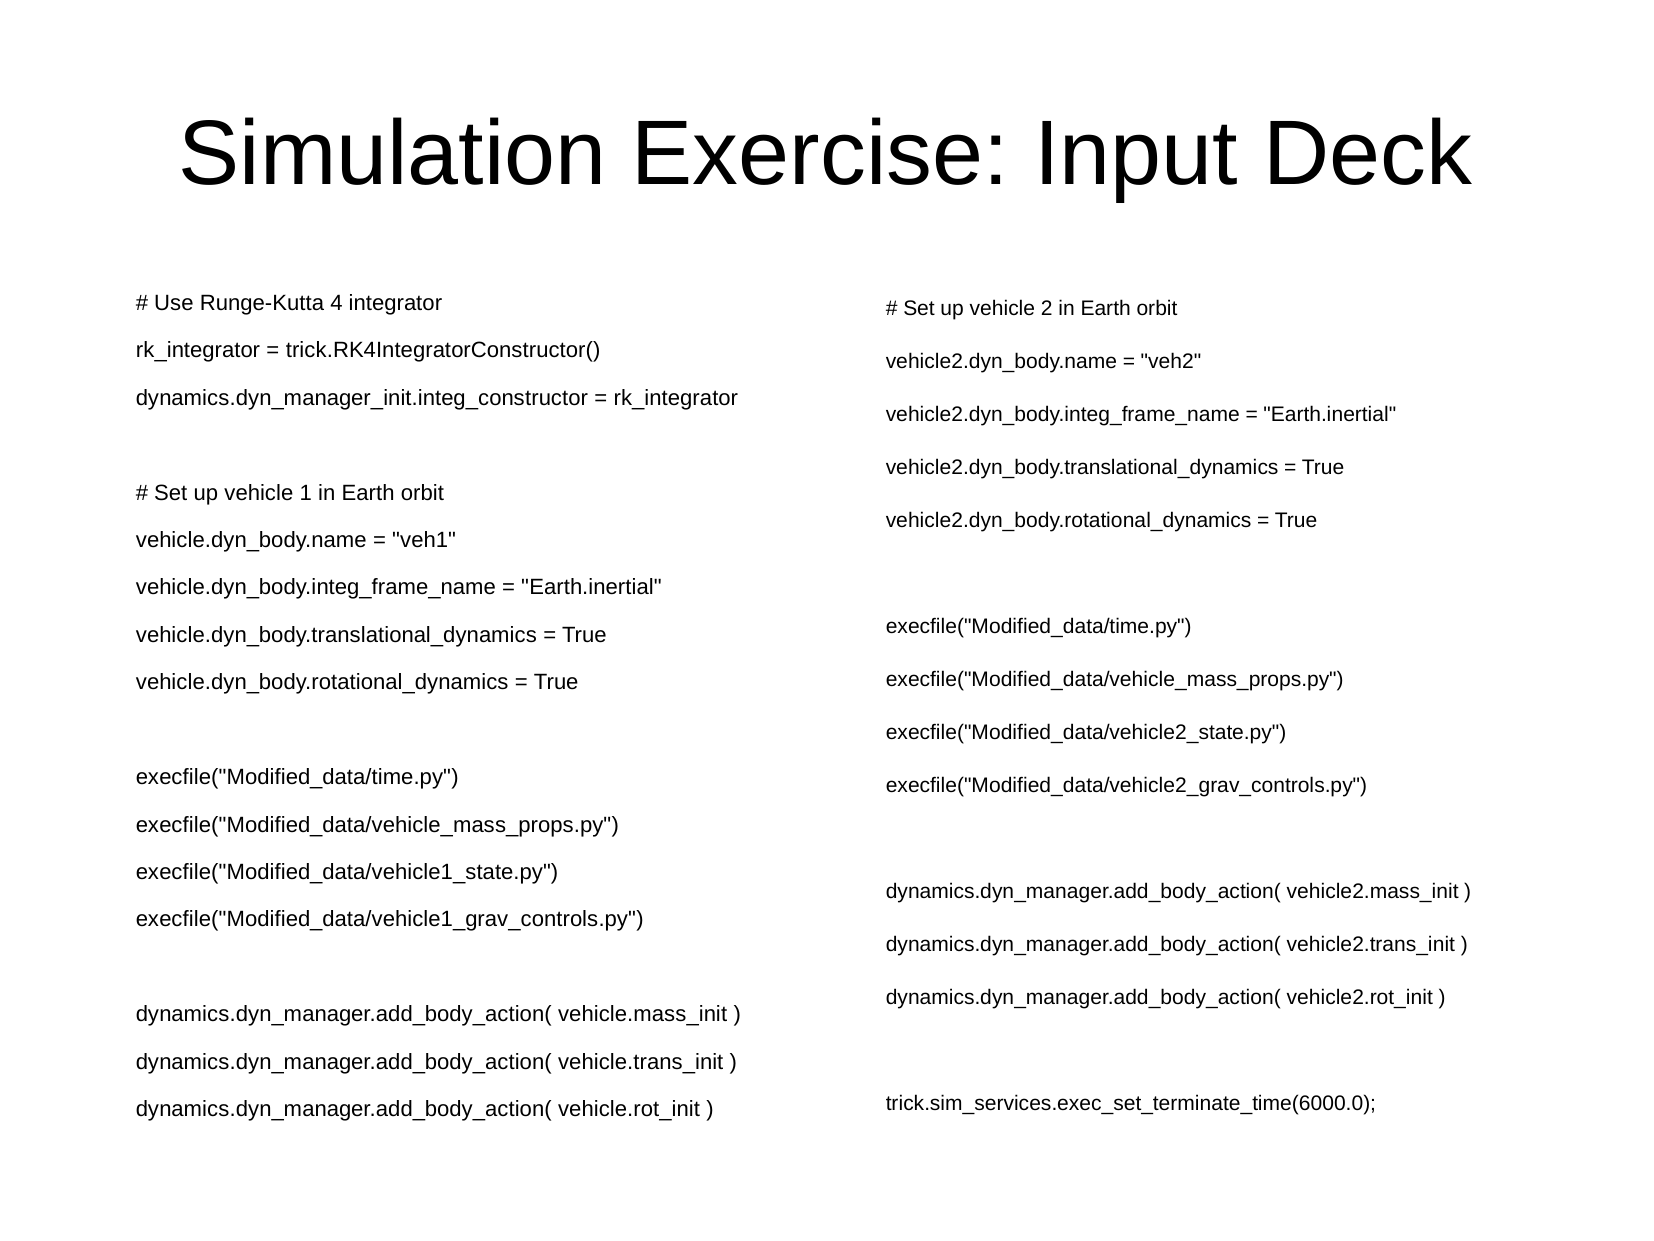

# Simulation Exercise: Input Deck
# Use Runge-Kutta 4 integrator
rk_integrator = trick.RK4IntegratorConstructor()
dynamics.dyn_manager_init.integ_constructor = rk_integrator
# Set up vehicle 1 in Earth orbit
vehicle.dyn_body.name = "veh1"
vehicle.dyn_body.integ_frame_name = "Earth.inertial"
vehicle.dyn_body.translational_dynamics = True
vehicle.dyn_body.rotational_dynamics = True
execfile("Modified_data/time.py")
execfile("Modified_data/vehicle_mass_props.py")
execfile("Modified_data/vehicle1_state.py")
execfile("Modified_data/vehicle1_grav_controls.py")
dynamics.dyn_manager.add_body_action( vehicle.mass_init )
dynamics.dyn_manager.add_body_action( vehicle.trans_init )
dynamics.dyn_manager.add_body_action( vehicle.rot_init )
# Set up vehicle 2 in Earth orbit
vehicle2.dyn_body.name = "veh2"
vehicle2.dyn_body.integ_frame_name = "Earth.inertial"
vehicle2.dyn_body.translational_dynamics = True
vehicle2.dyn_body.rotational_dynamics = True
execfile("Modified_data/time.py")
execfile("Modified_data/vehicle_mass_props.py")
execfile("Modified_data/vehicle2_state.py")
execfile("Modified_data/vehicle2_grav_controls.py")
dynamics.dyn_manager.add_body_action( vehicle2.mass_init )
dynamics.dyn_manager.add_body_action( vehicle2.trans_init )
dynamics.dyn_manager.add_body_action( vehicle2.rot_init )
trick.sim_services.exec_set_terminate_time(6000.0);